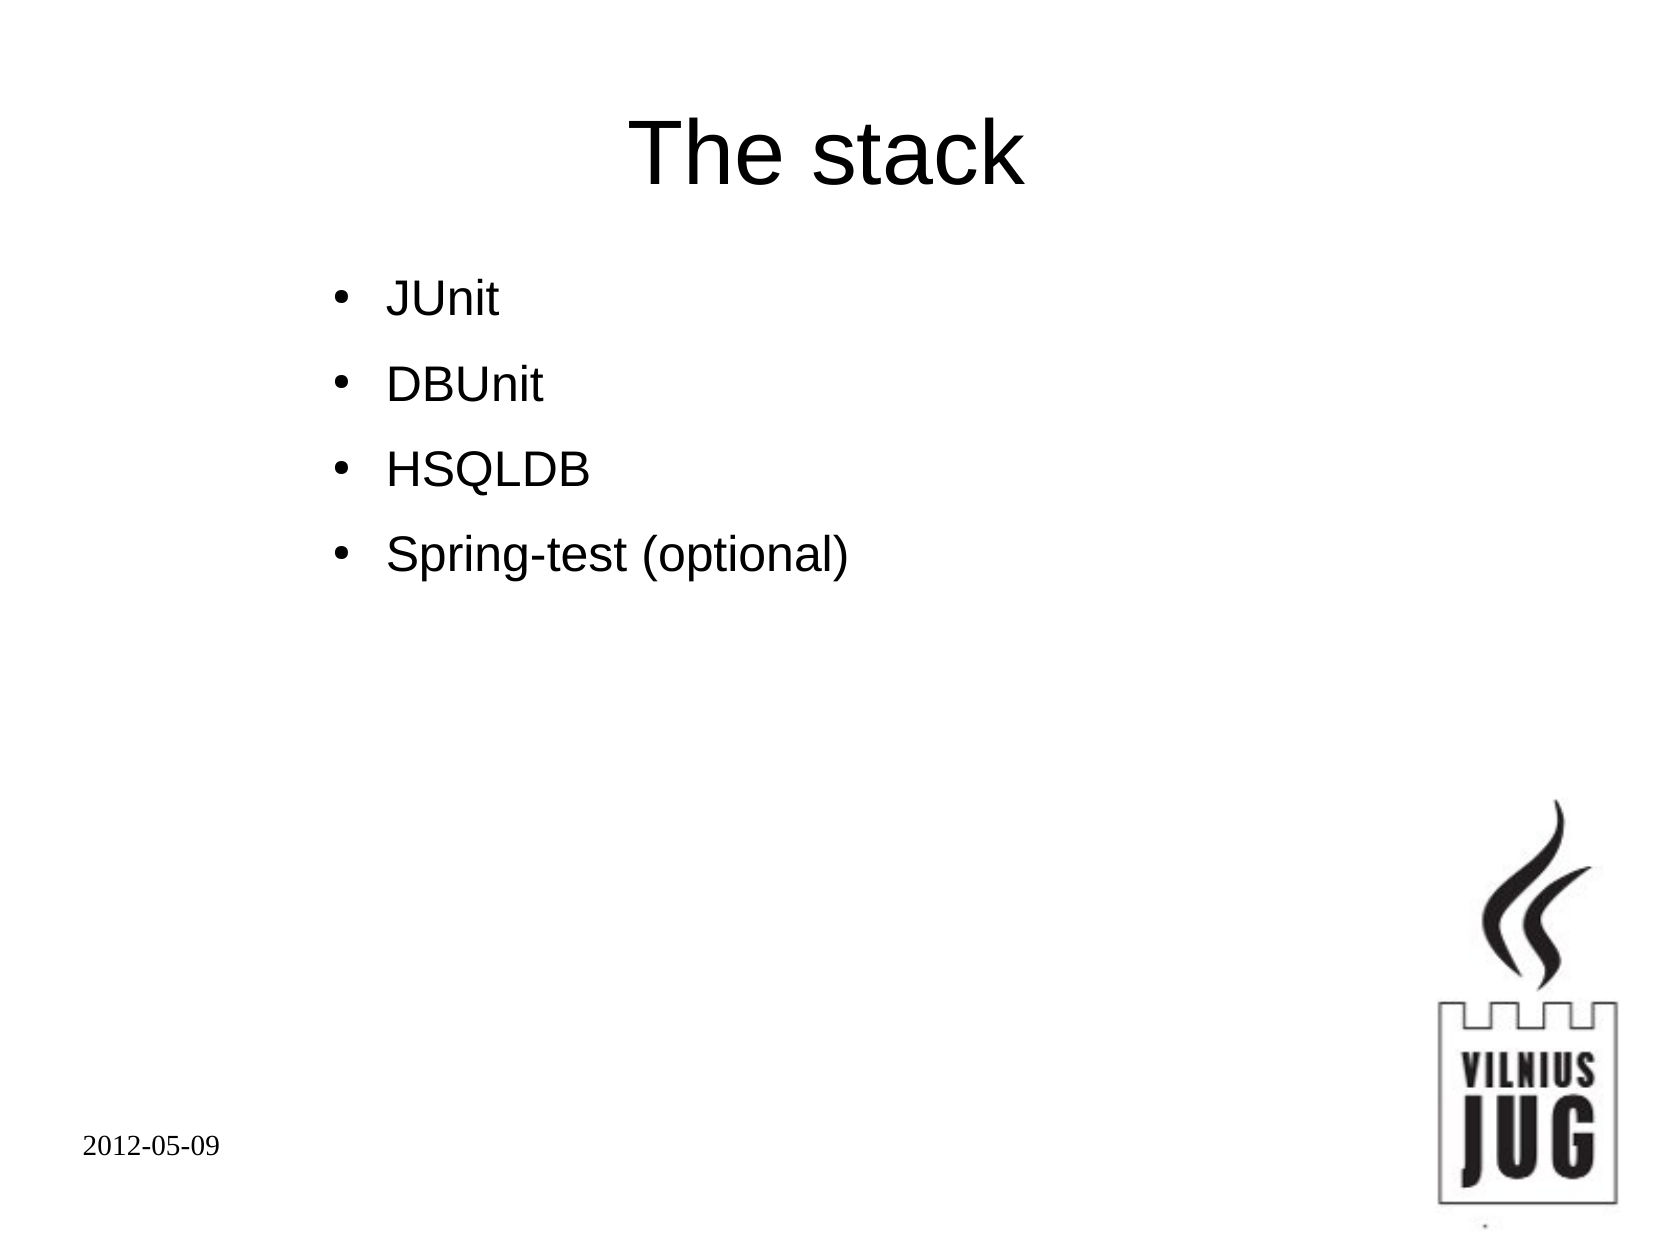

The stack
# JUnit
DBUnit
HSQLDB
Spring-test (optional)
2012-05-09